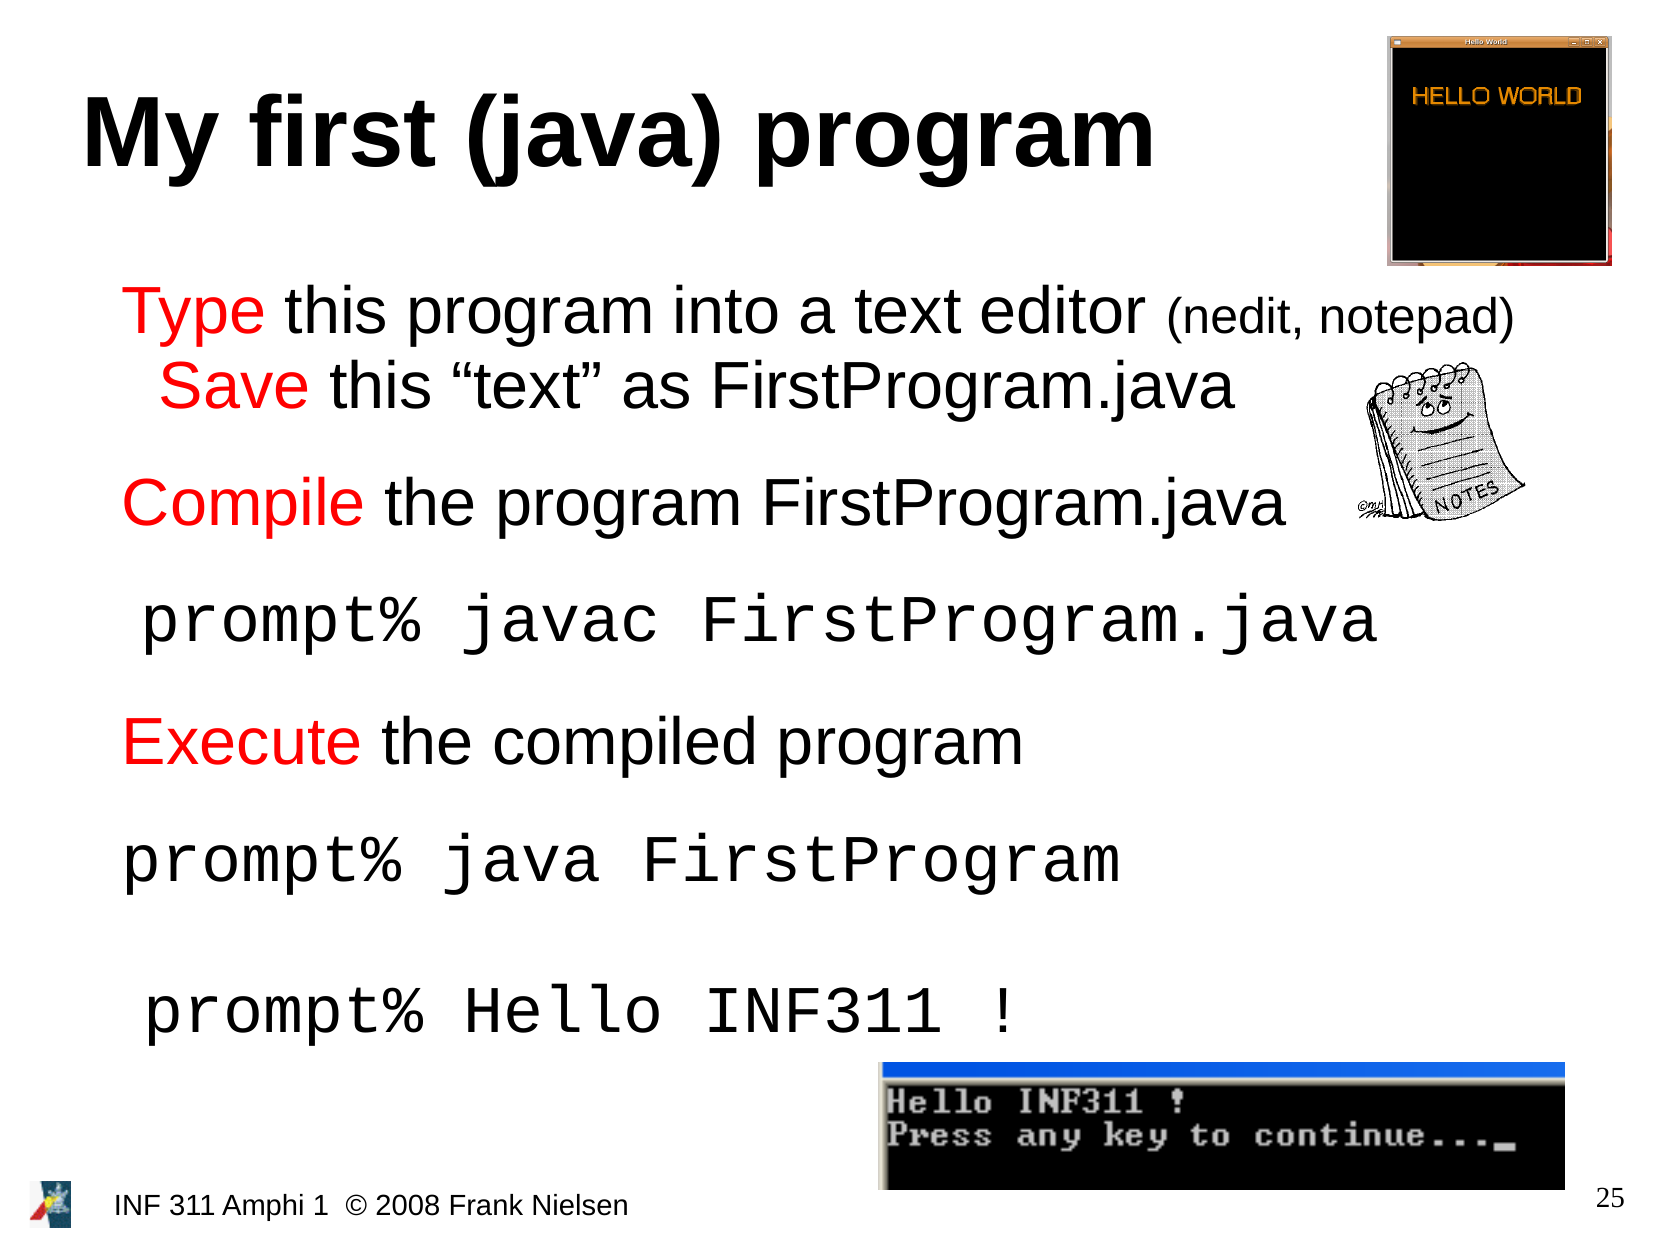

My first (java) program
 Type this program into a text editor (nedit, notepad)
 Save this “text” as FirstProgram.java
 Compile the program FirstProgram.java
 prompt% javac FirstProgram.java
 Execute the compiled program
 prompt% java FirstProgram
 prompt% Hello INF311 !
25